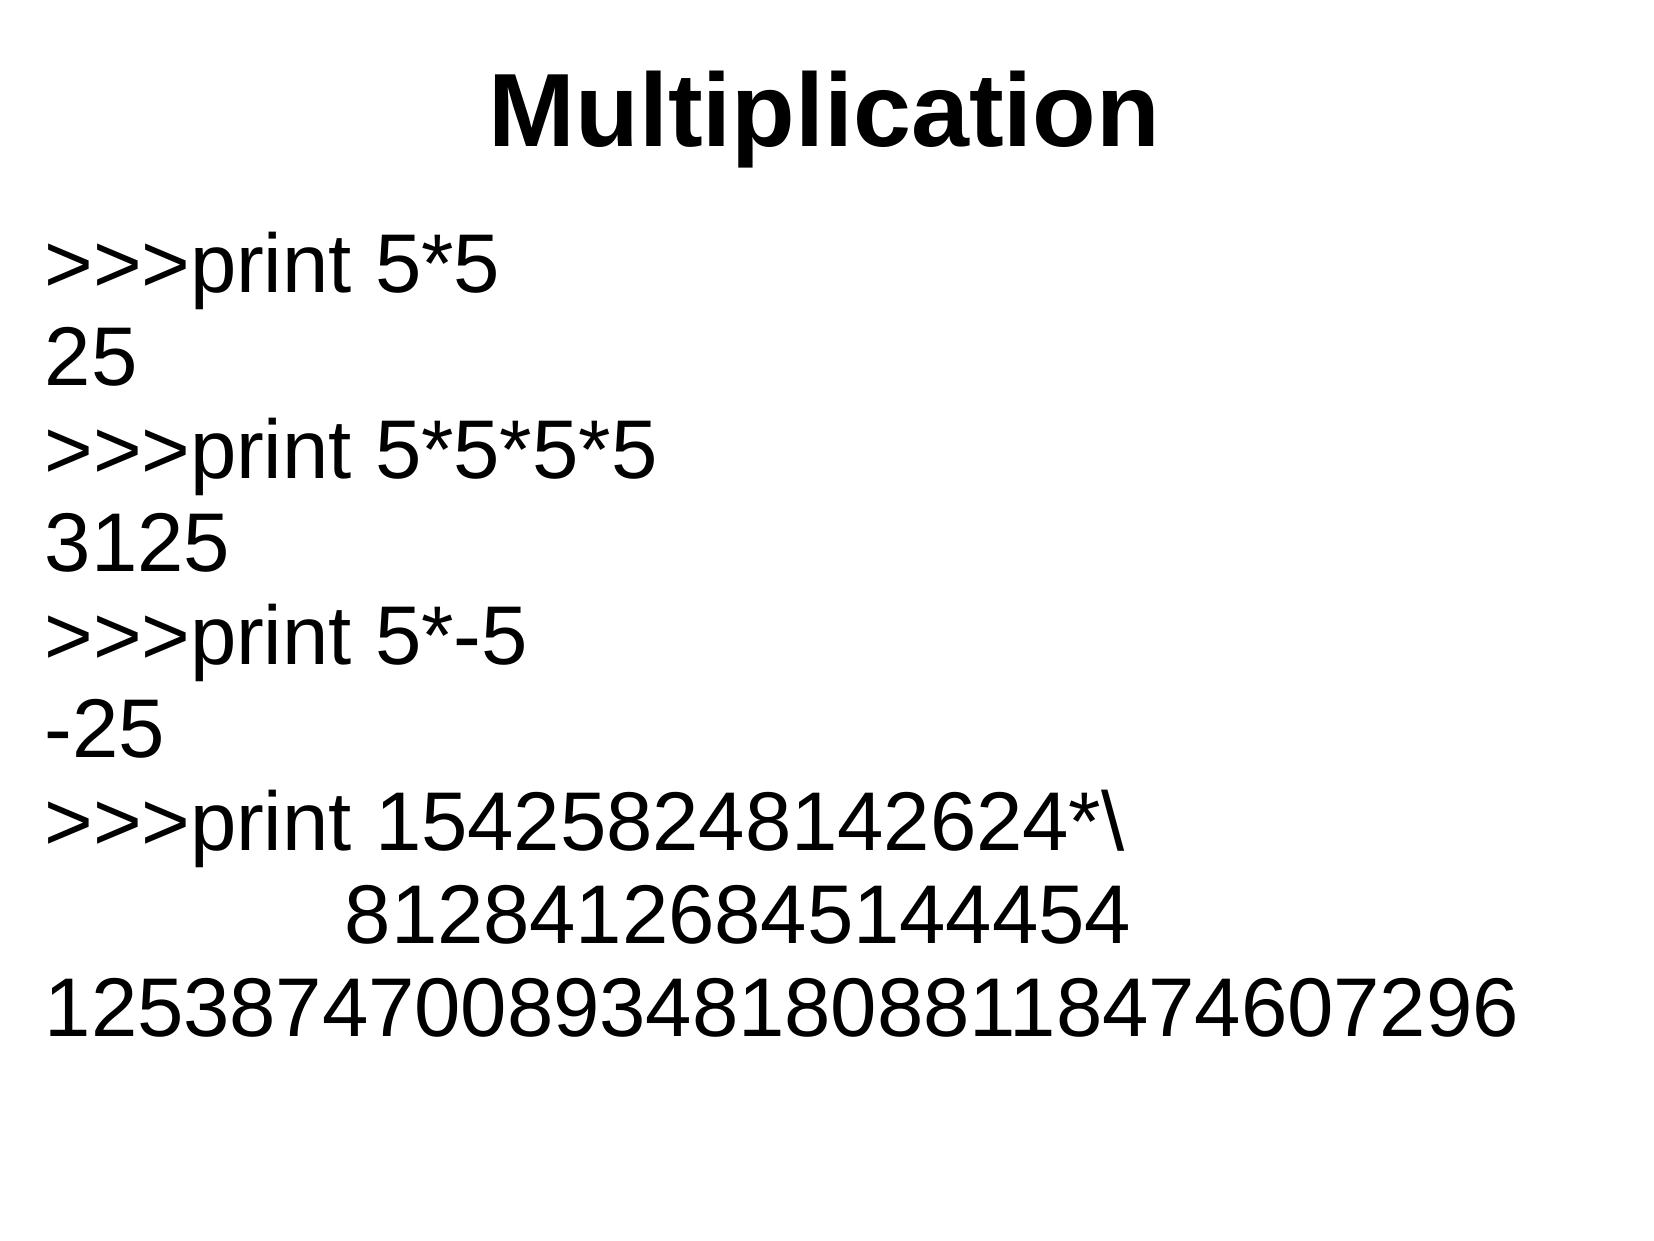

Multiplication
>>>print 5*5
25
>>>print 5*5*5*5
3125
>>>print 5*-5
-25
>>>print 154258248142624*\
				81284126845144454
12538747008934818088118474607296